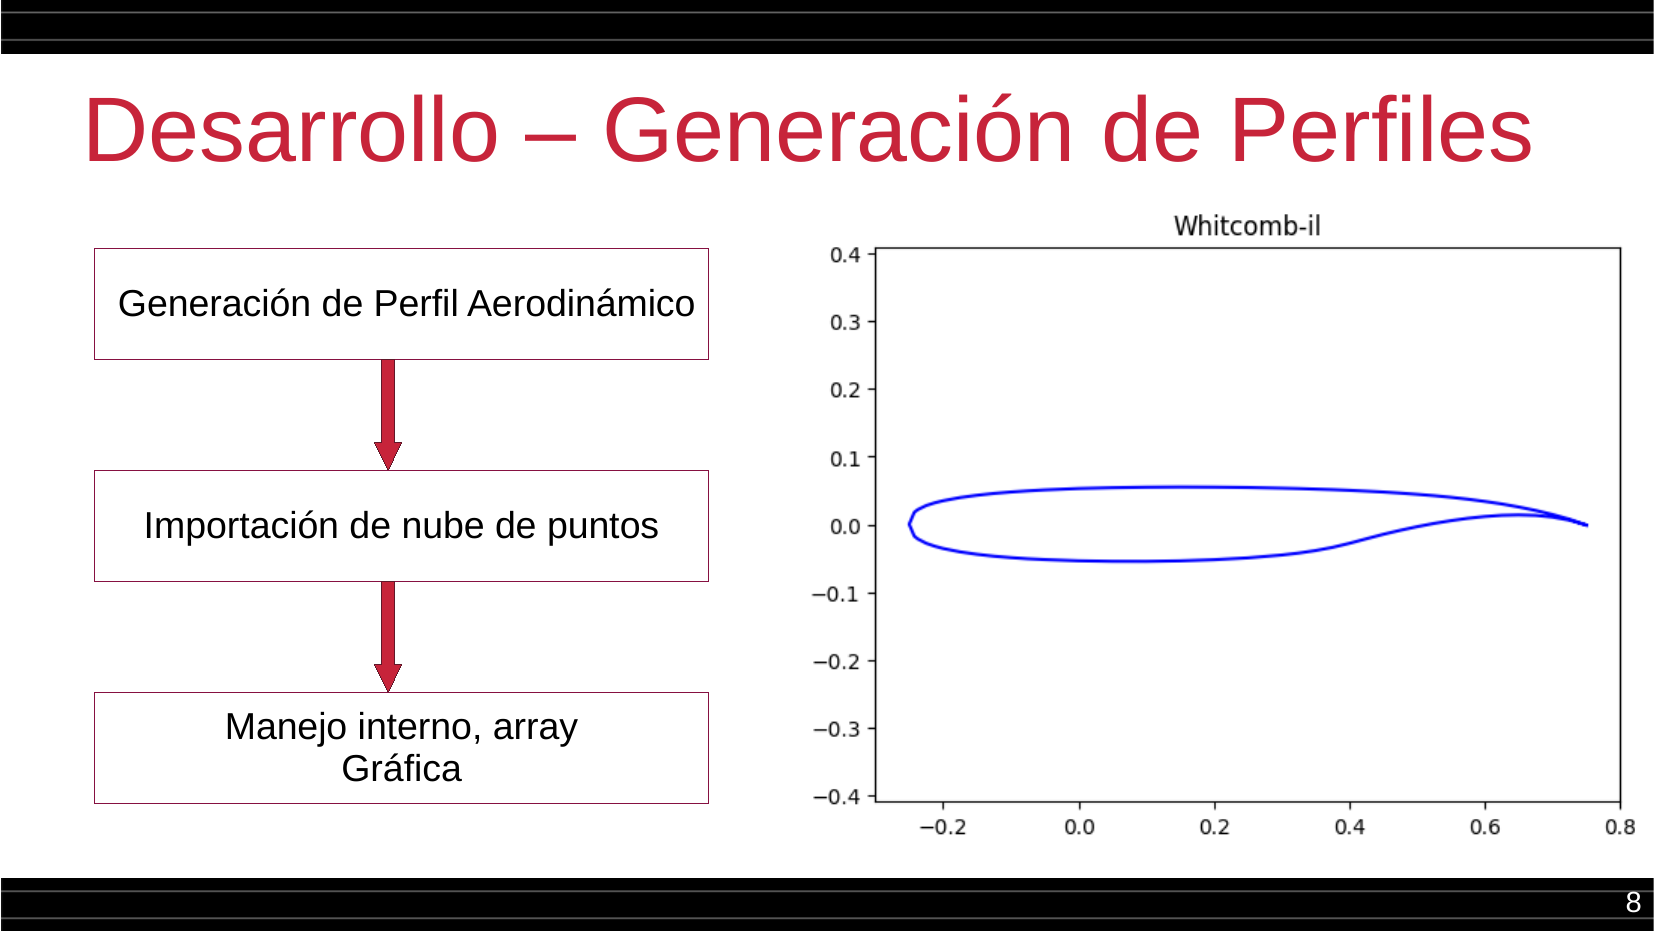

# Desarrollo – Generación de Perfiles
 Generación de Perfil Aerodinámico
Importación de nube de puntos
Manejo interno, array
Gráfica